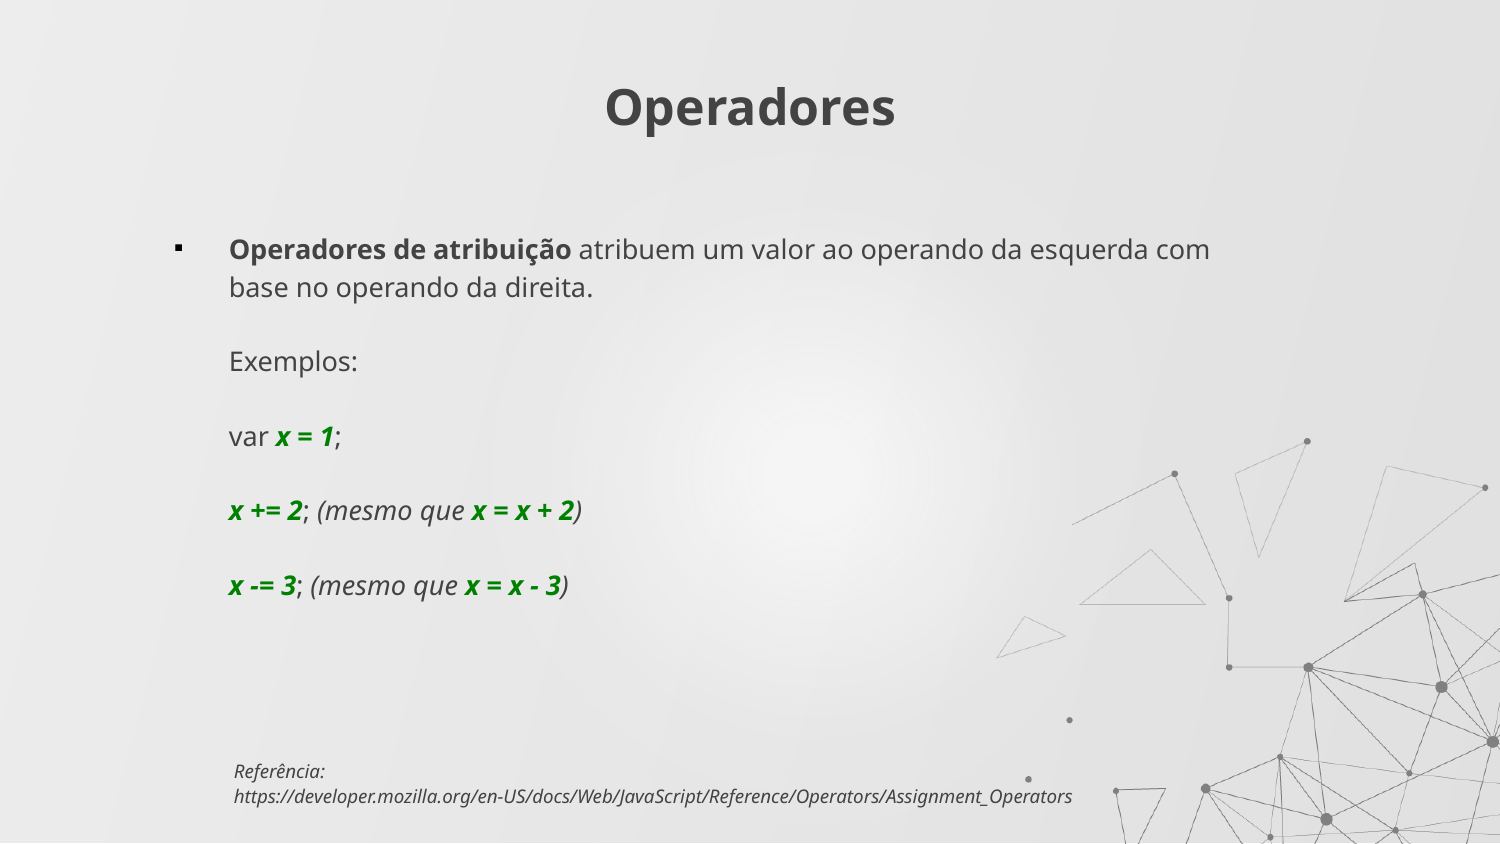

Operadores
# Operadores de atribuição atribuem um valor ao operando da esquerda com base no operando da direita.
Exemplos:
var x = 1;
x += 2; (mesmo que x = x + 2)
x -= 3; (mesmo que x = x - 3)
Referência:
https://developer.mozilla.org/en-US/docs/Web/JavaScript/Reference/Operators/Assignment_Operators